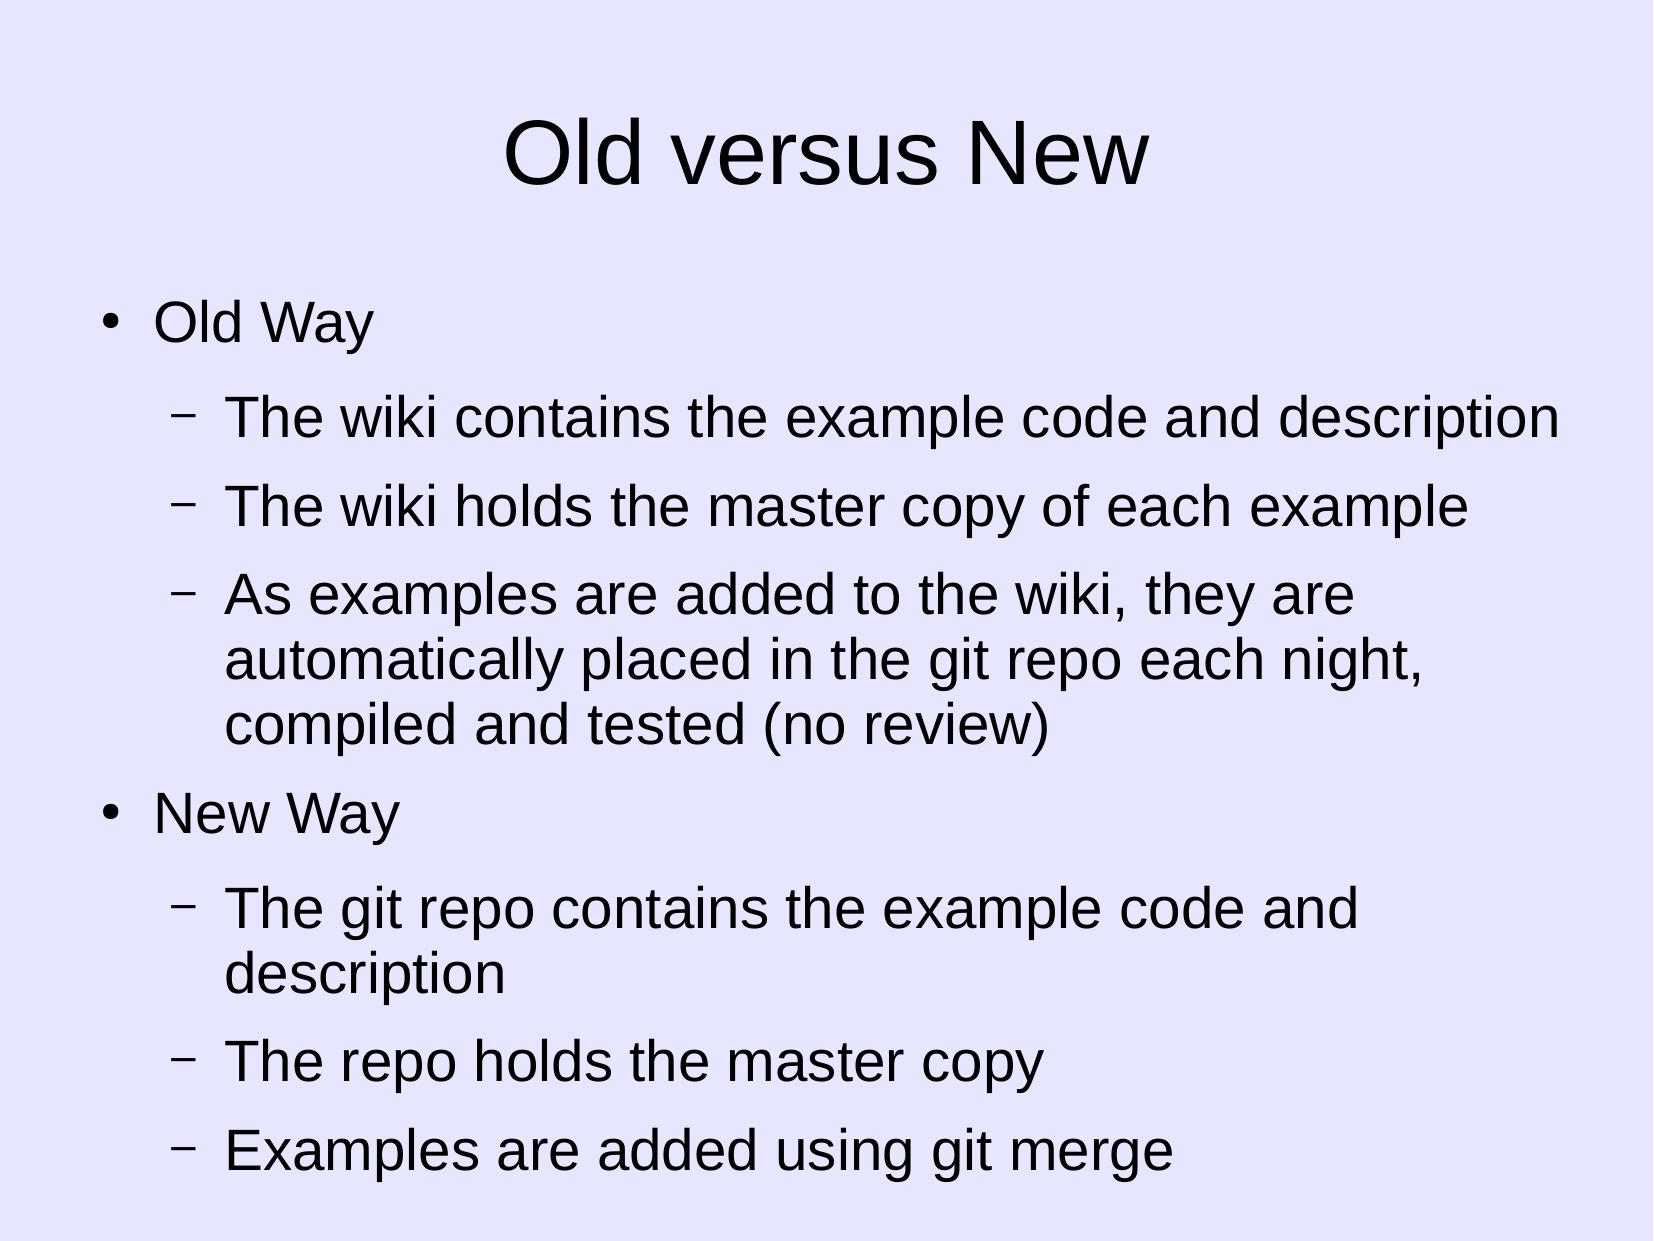

# Old versus New
Old Way
The wiki contains the example code and description
The wiki holds the master copy of each example
As examples are added to the wiki, they are automatically placed in the git repo each night, compiled and tested (no review)
New Way
The git repo contains the example code and description
The repo holds the master copy
Examples are added using git merge